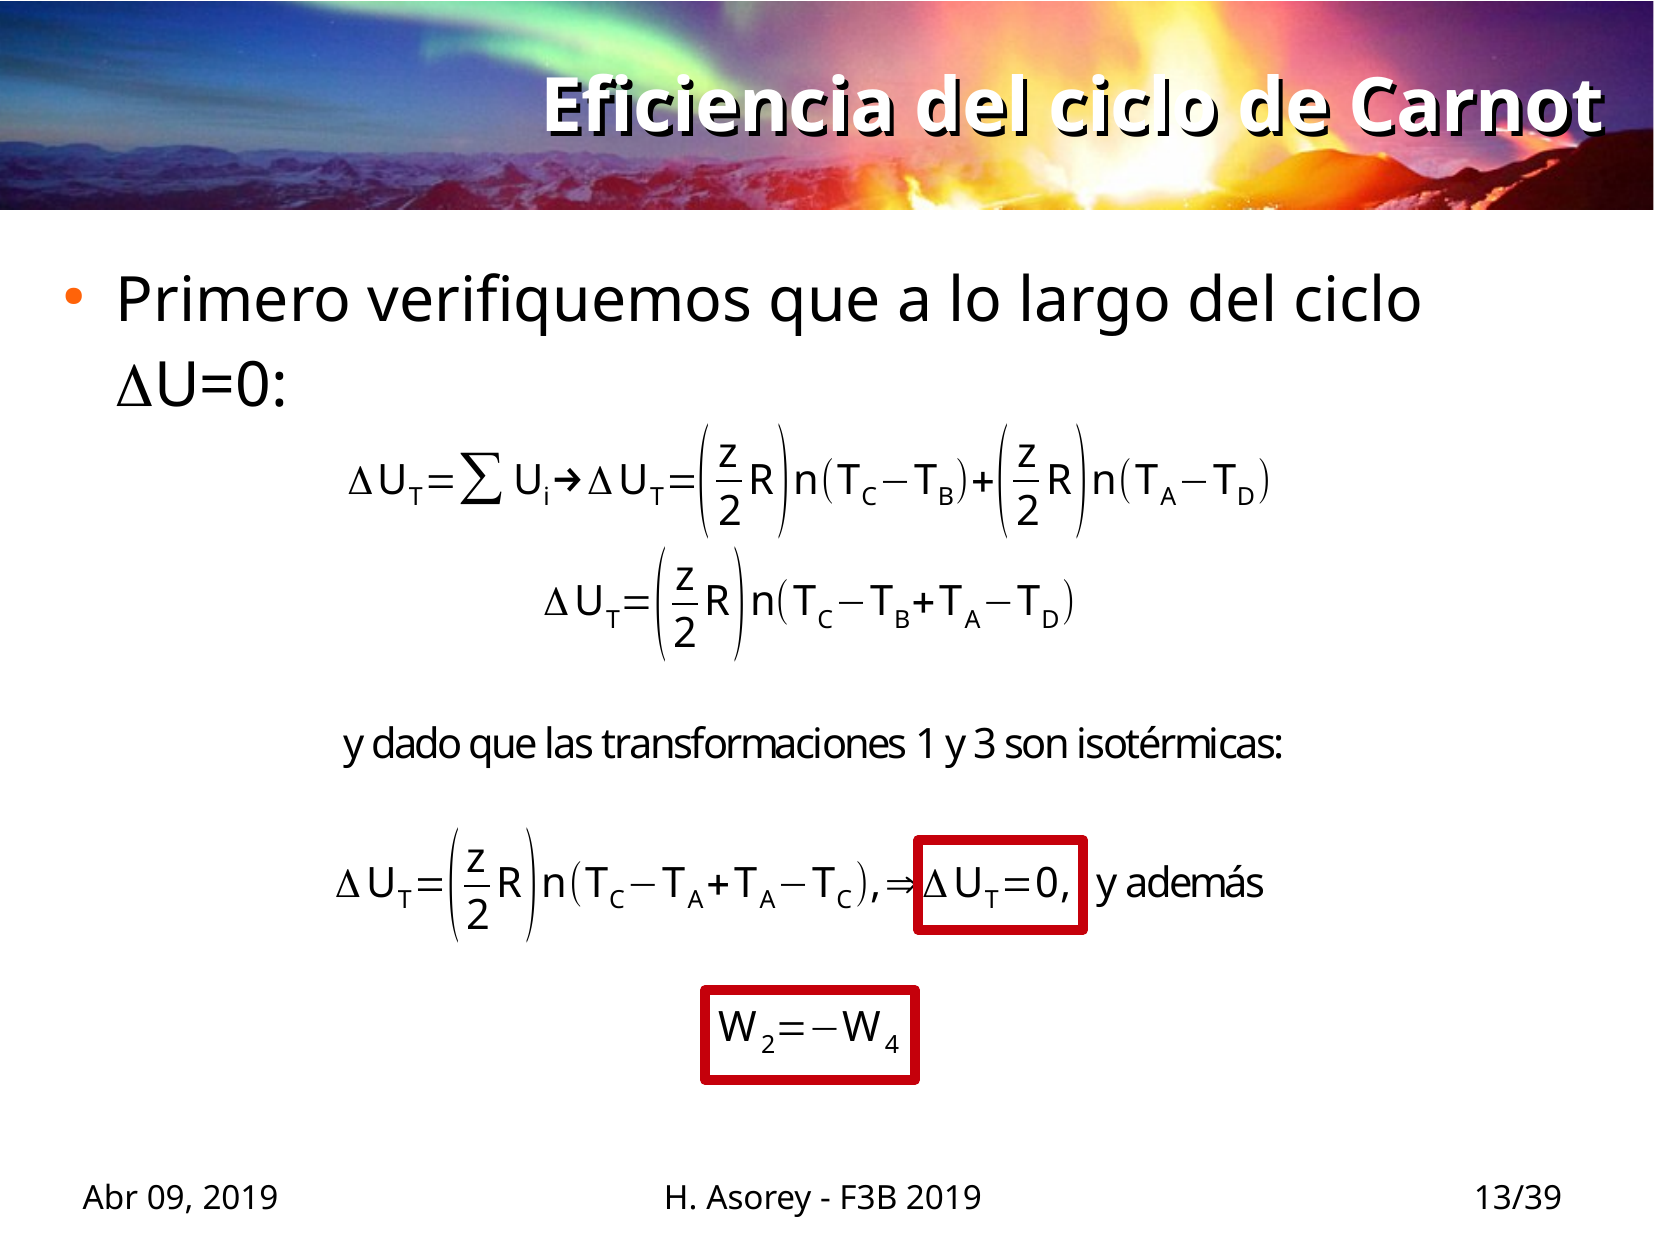

# Eficiencia del ciclo de Carnot
Primero verifiquemos que a lo largo del ciclo DU=0:
Abr 09, 2019
H. Asorey - F3B 2019
13